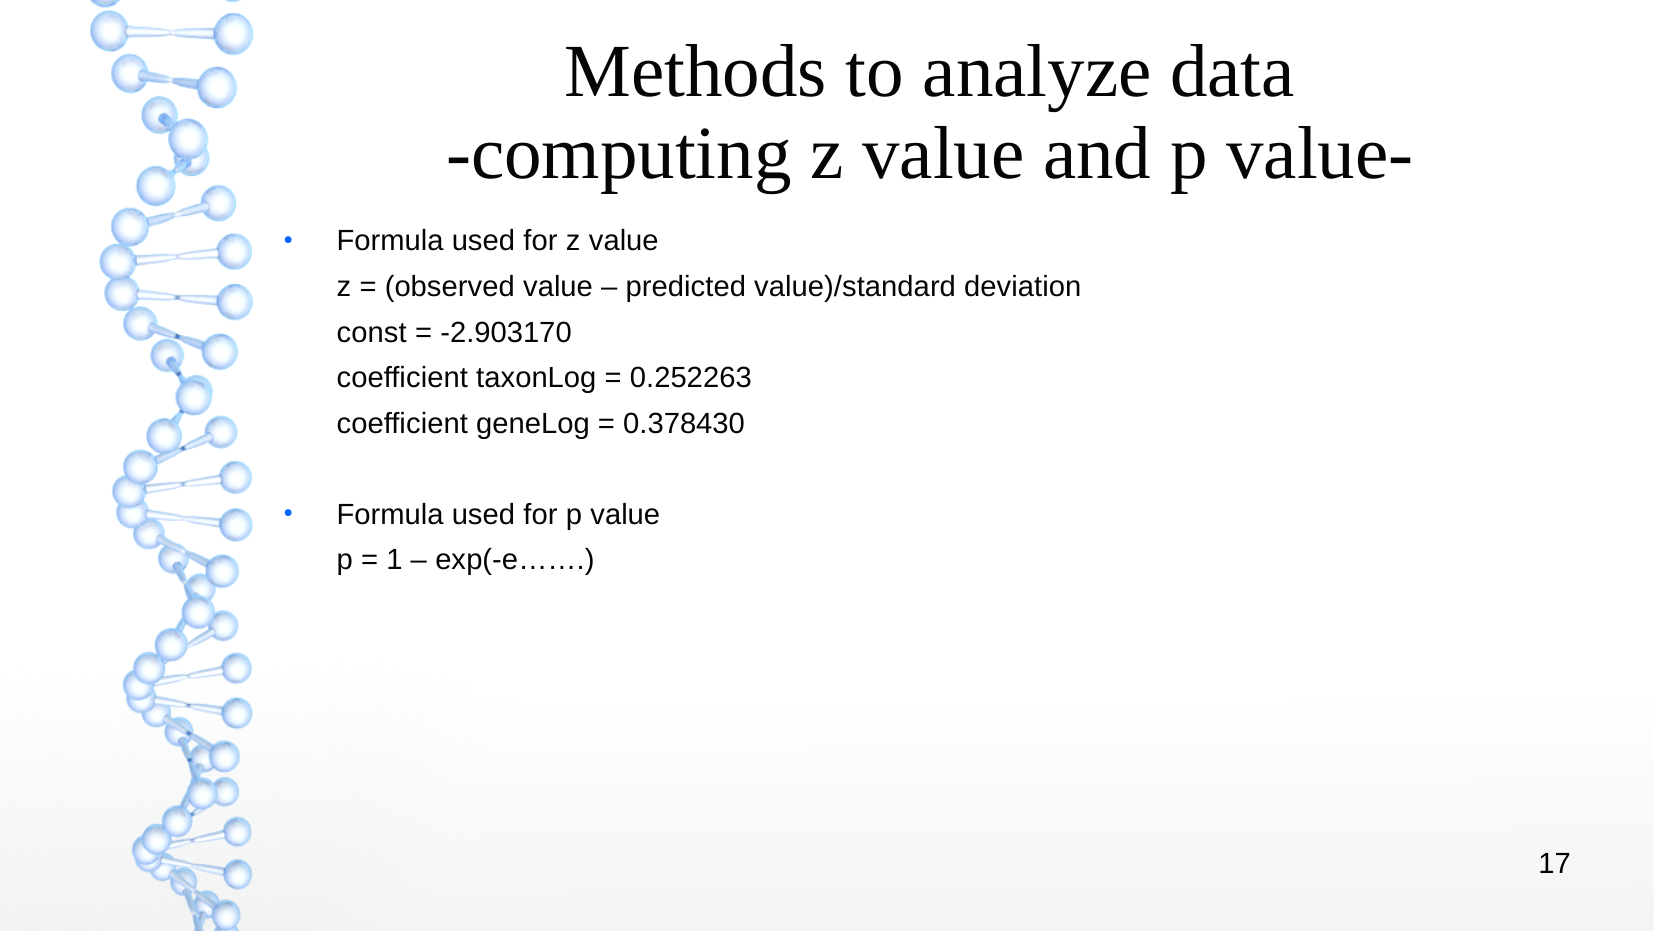

# Methods to analyze data -computing z value and p value-
Formula used for z value
z = (observed value – predicted value)/standard deviation
const = -2.903170
coefficient taxonLog = 0.252263
coefficient geneLog = 0.378430
Formula used for p value
p = 1 – exp(-e…….)
17